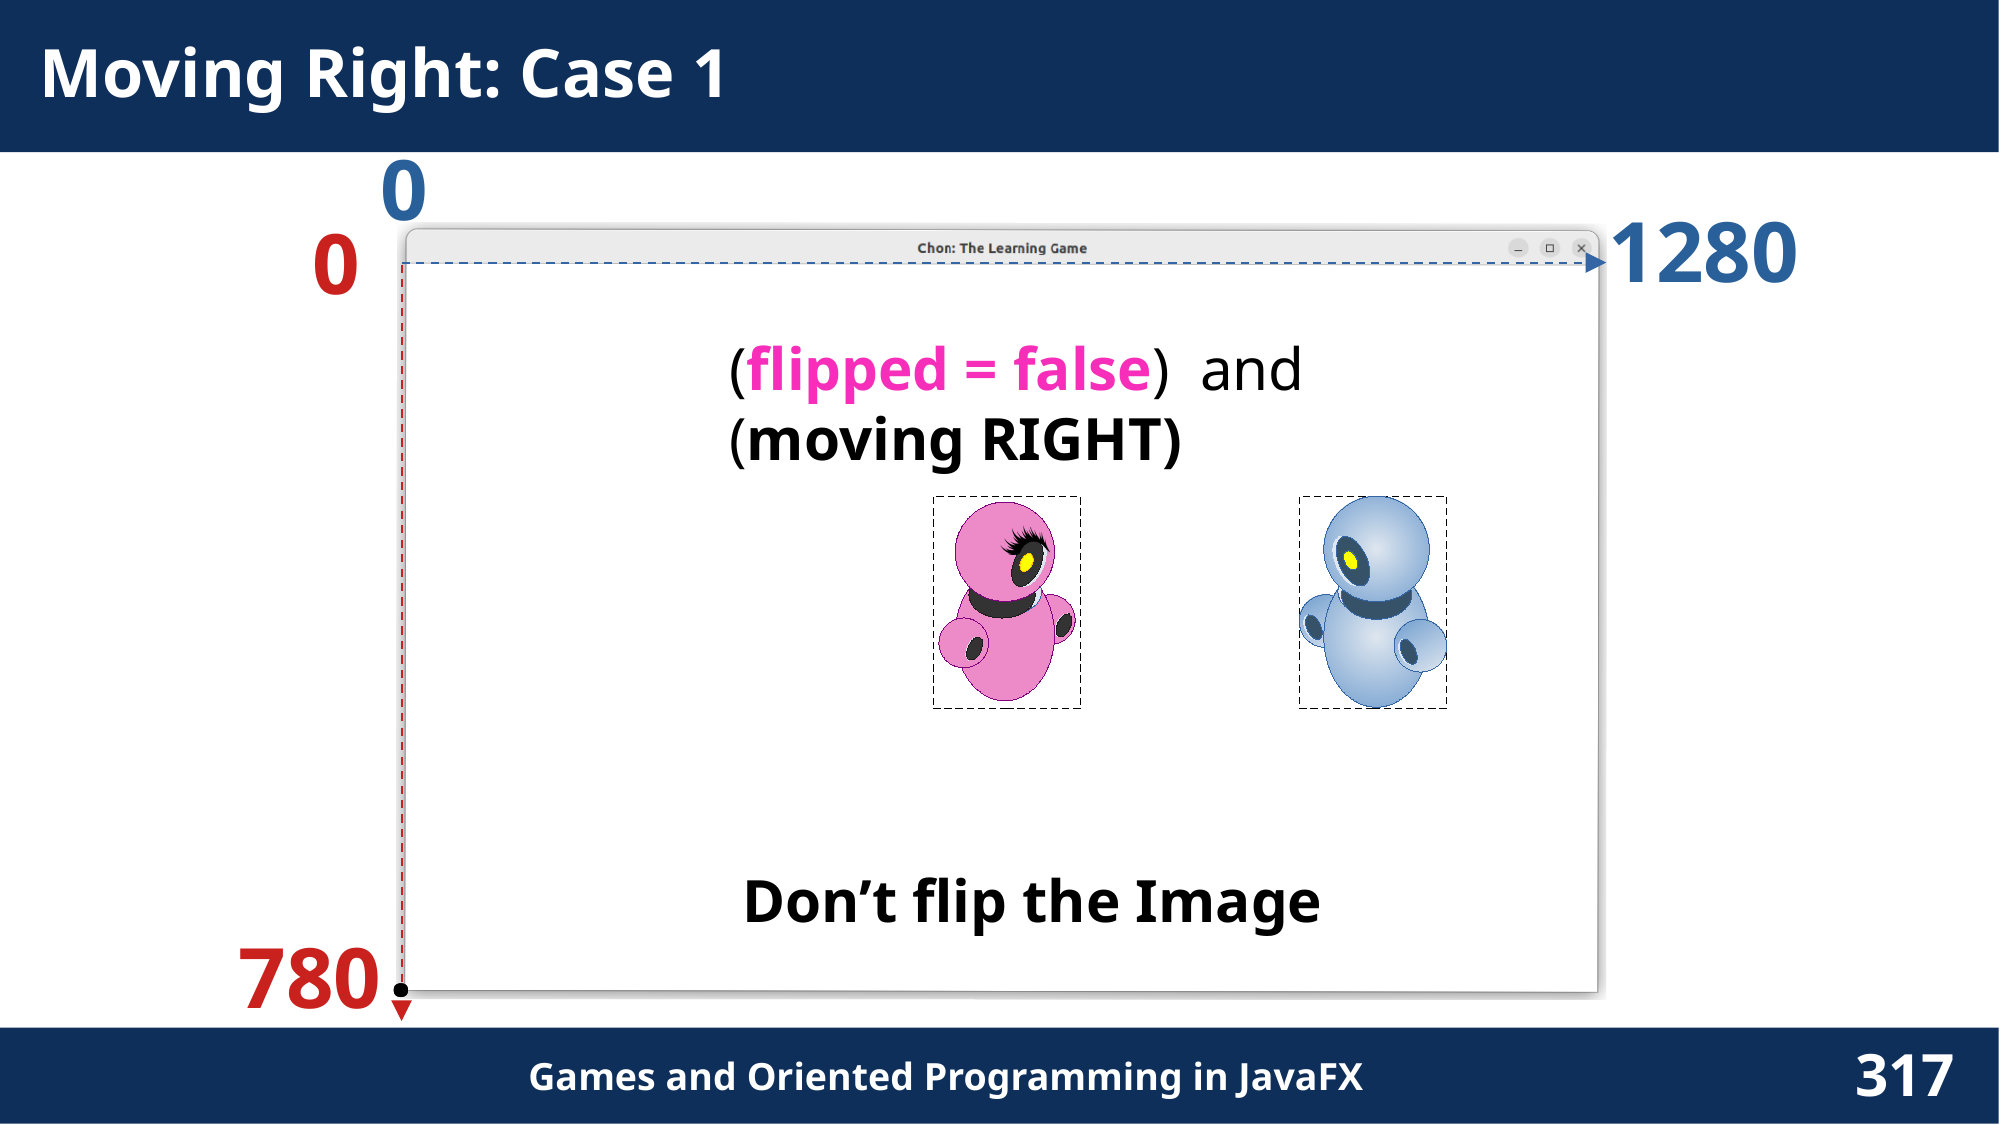

Moving Right: Case 1
0
1280
0
(flipped = false) and (moving RIGHT)
Don’t flip the Image
.
.
780